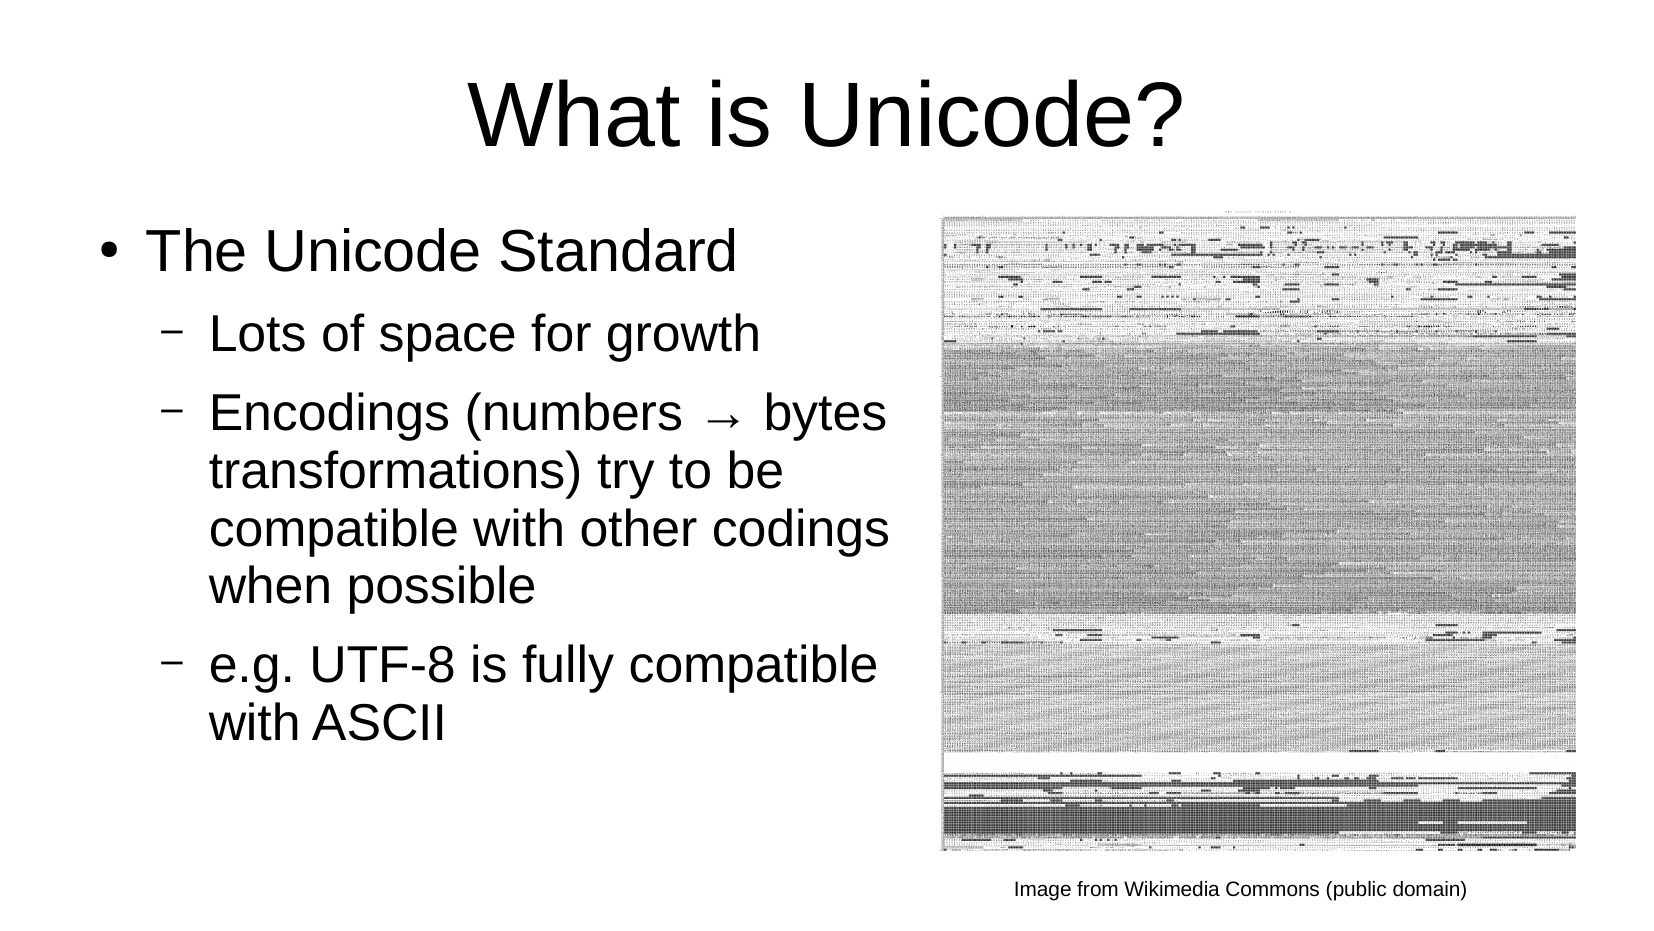

# What is Unicode?
The Unicode Standard
Lots of space for growth
Encodings (numbers → bytes transformations) try to be compatible with other codings when possible
e.g. UTF-8 is fully compatible with ASCII
Image from Wikimedia Commons (public domain)